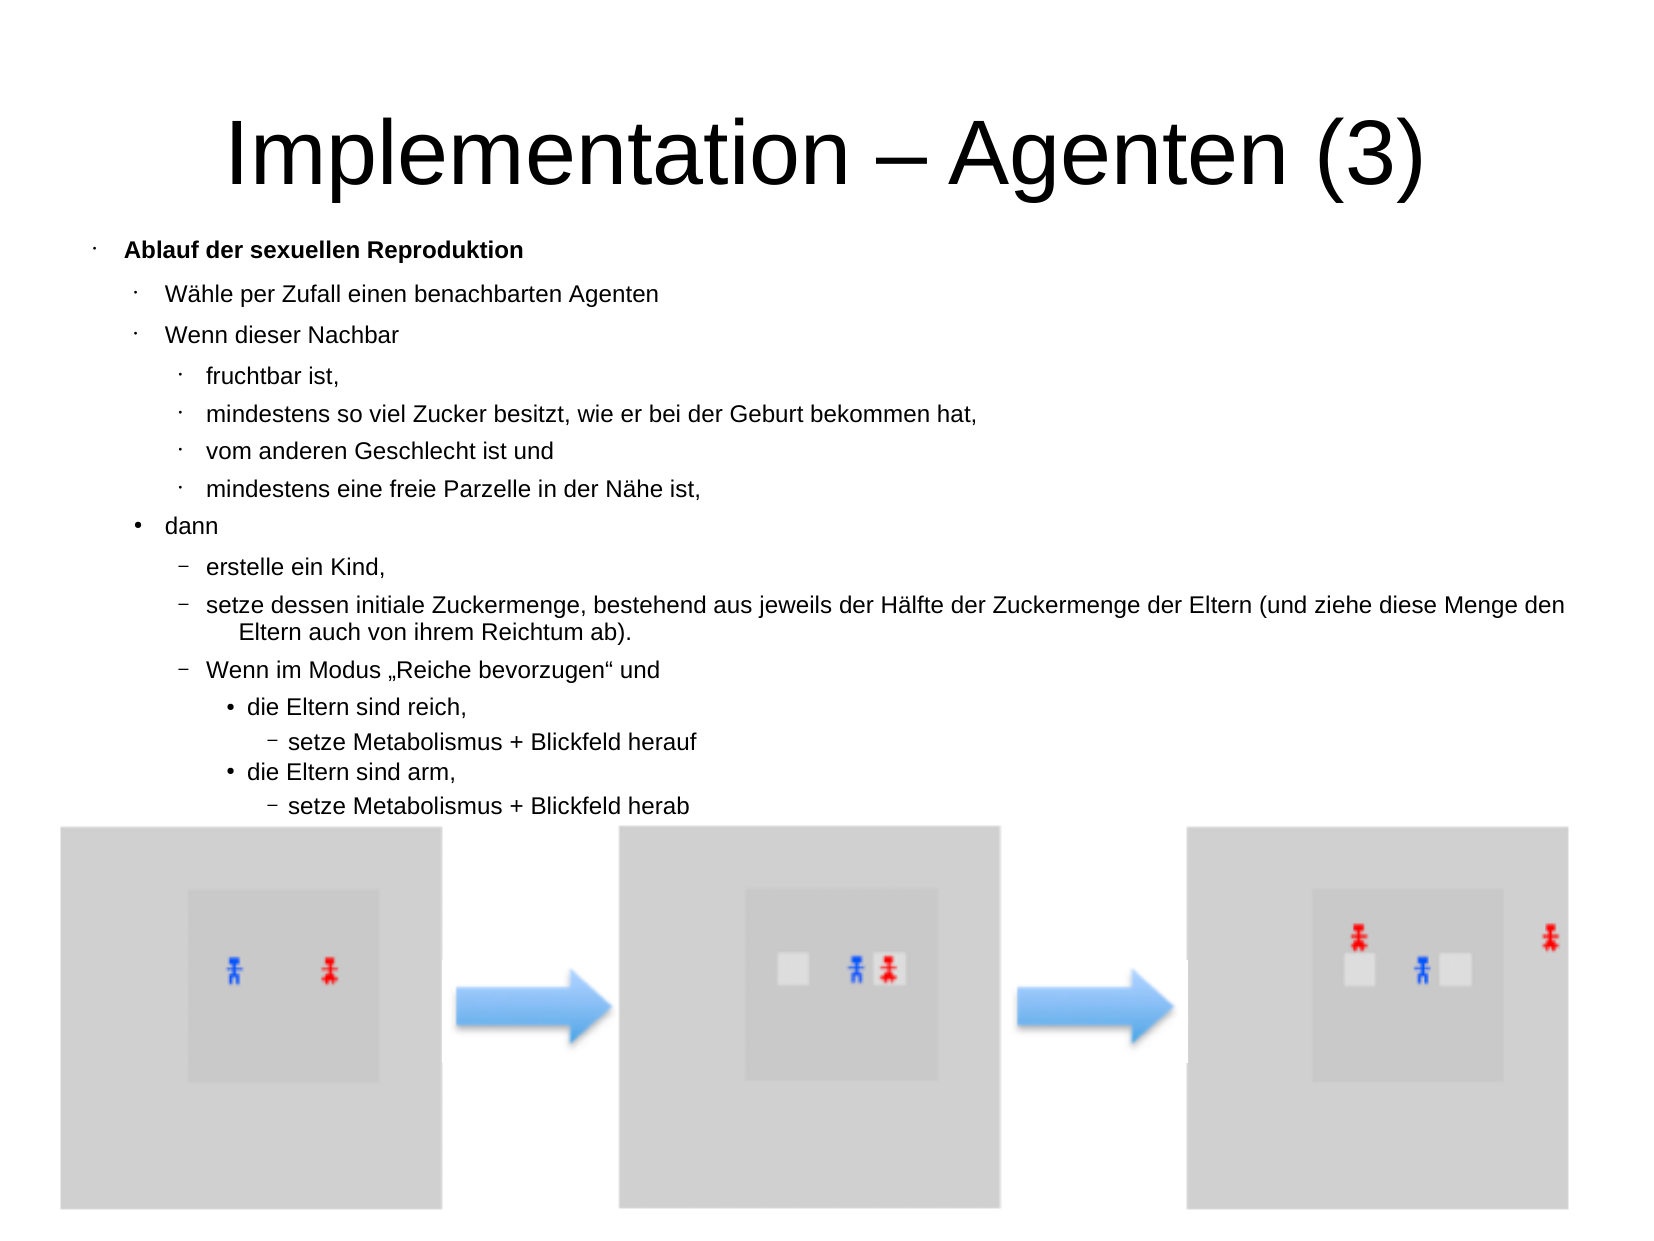

# Implementation – Agenten (3)
Ablauf der sexuellen Reproduktion
Wähle per Zufall einen benachbarten Agenten
Wenn dieser Nachbar
fruchtbar ist,
mindestens so viel Zucker besitzt, wie er bei der Geburt bekommen hat,
vom anderen Geschlecht ist und
mindestens eine freie Parzelle in der Nähe ist,
dann
erstelle ein Kind,
setze dessen initiale Zuckermenge, bestehend aus jeweils der Hälfte der Zuckermenge der Eltern (und ziehe diese Menge den Eltern auch von ihrem Reichtum ab).
Wenn im Modus „Reiche bevorzugen“ und
die Eltern sind reich,
setze Metabolismus + Blickfeld herauf
die Eltern sind arm,
setze Metabolismus + Blickfeld herab